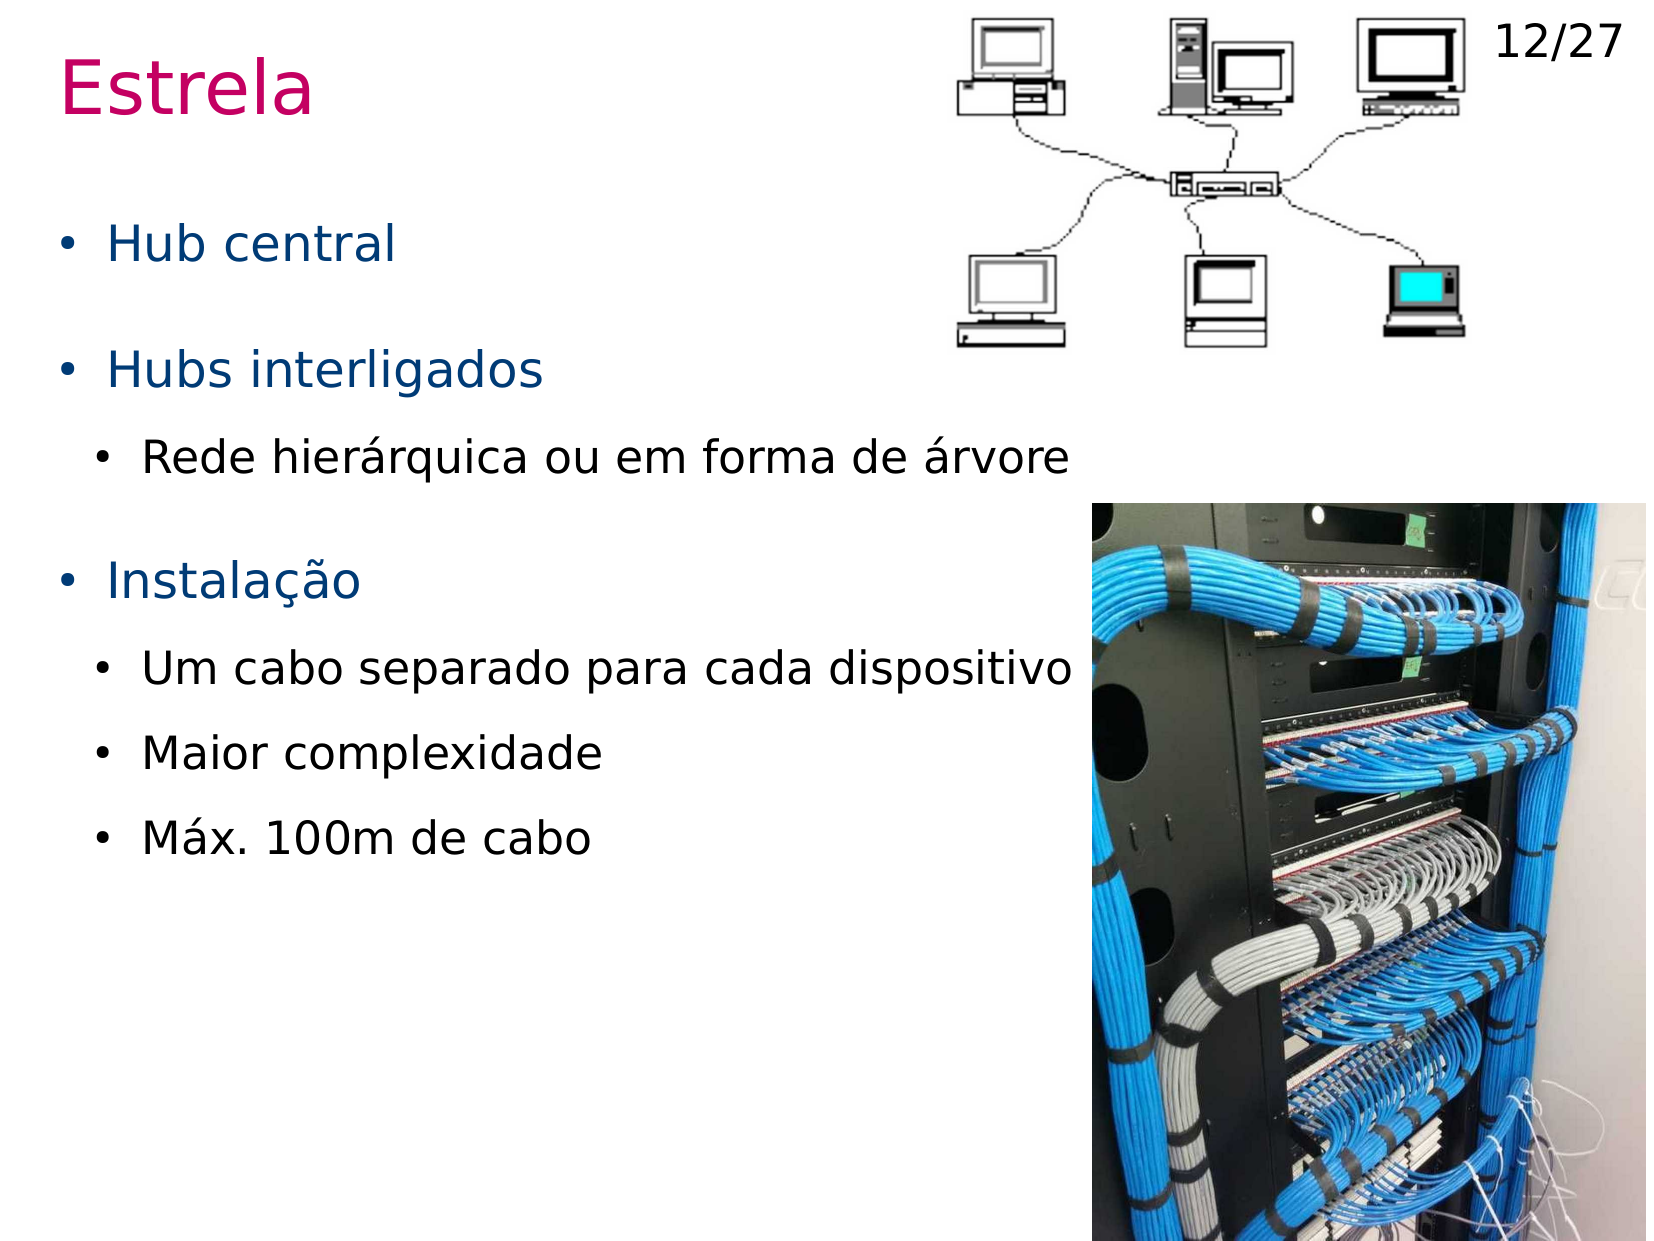

12
# Estrela
Hub central
Hubs interligados
Rede hierárquica ou em forma de árvore
Instalação
Um cabo separado para cada dispositivo
Maior complexidade
Máx. 100m de cabo